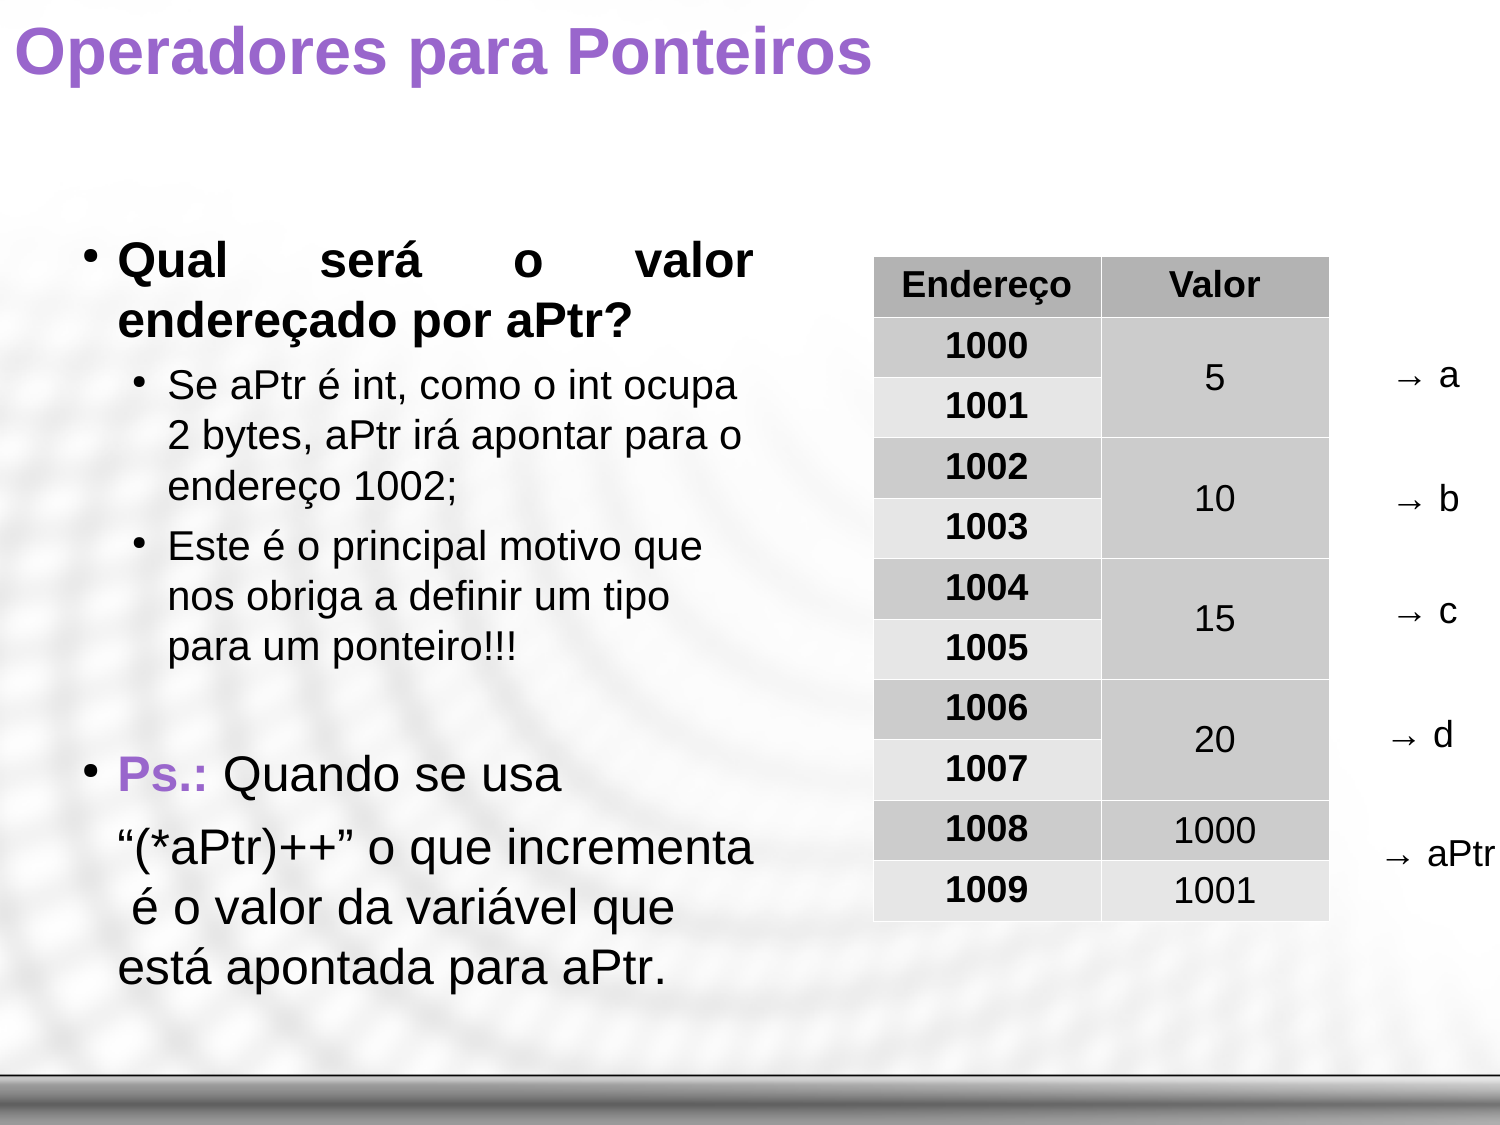

# Operadores para Ponteiros
Qual será o valor endereçado por aPtr?
Se aPtr é int, como o int ocupa 2 bytes, aPtr irá apontar para o endereço 1002;
Este é o principal motivo que nos obriga a definir um tipo para um ponteiro!!!
Ps.: Quando se usa
“(*aPtr)++” o que incrementa é o valor da variável que está apontada para aPtr.
| Endereço | Valor |
| --- | --- |
| 1000 | 5 |
| 1001 | |
| 1002 | 10 |
| 1003 | |
| 1004 | 15 |
| 1005 | |
| 1006 | 20 |
| 1007 | |
| 1008 | 1000 |
| 1009 | 1001 |
→ a
→ b
→ c
→ d
→ aPtr